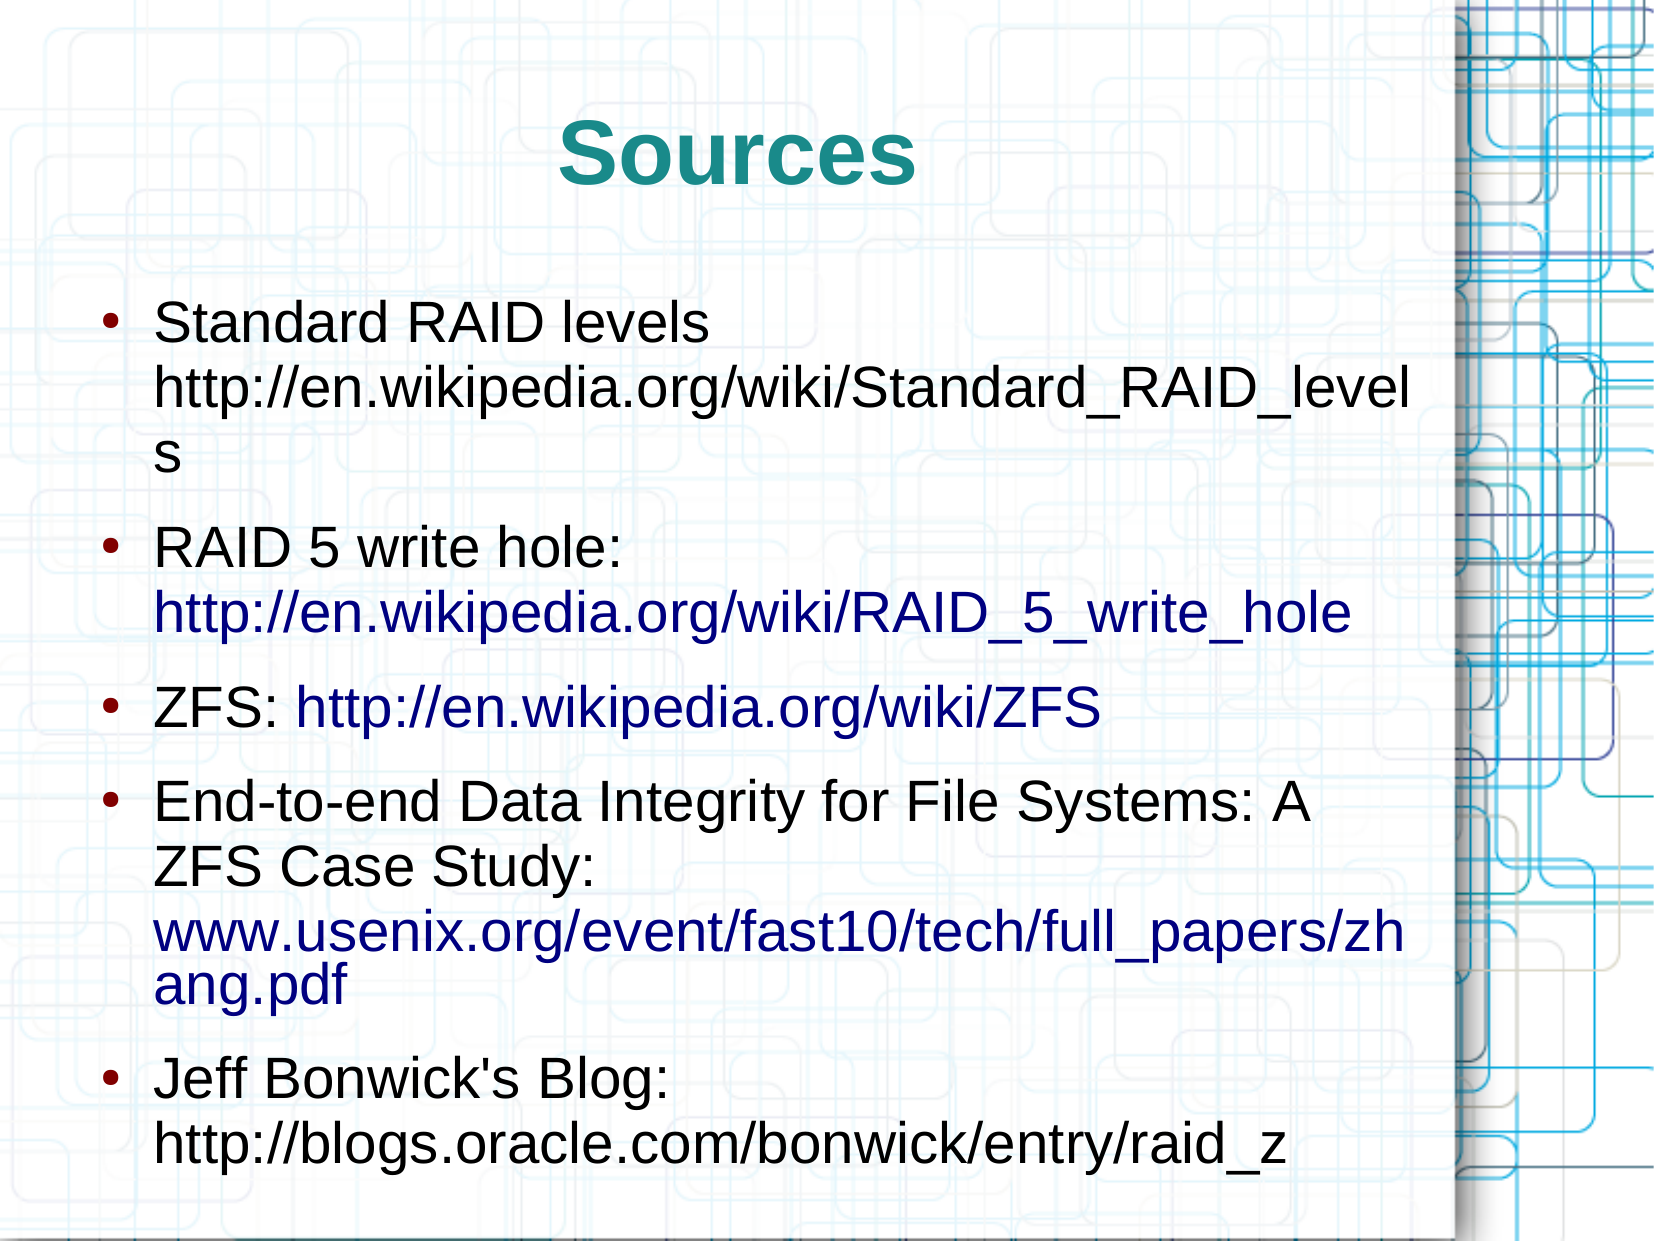

# Sources
Standard RAID levels
http://en.wikipedia.org/wiki/Standard_RAID_levels
RAID 5 write hole:
http://en.wikipedia.org/wiki/RAID_5_write_hole
ZFS: http://en.wikipedia.org/wiki/ZFS
End-to-end Data Integrity for File Systems: A ZFS Case Study:
www.usenix.org/event/fast10/tech/full_papers/zhang.pdf
Jeff Bonwick's Blog: http://blogs.oracle.com/bonwick/entry/raid_z